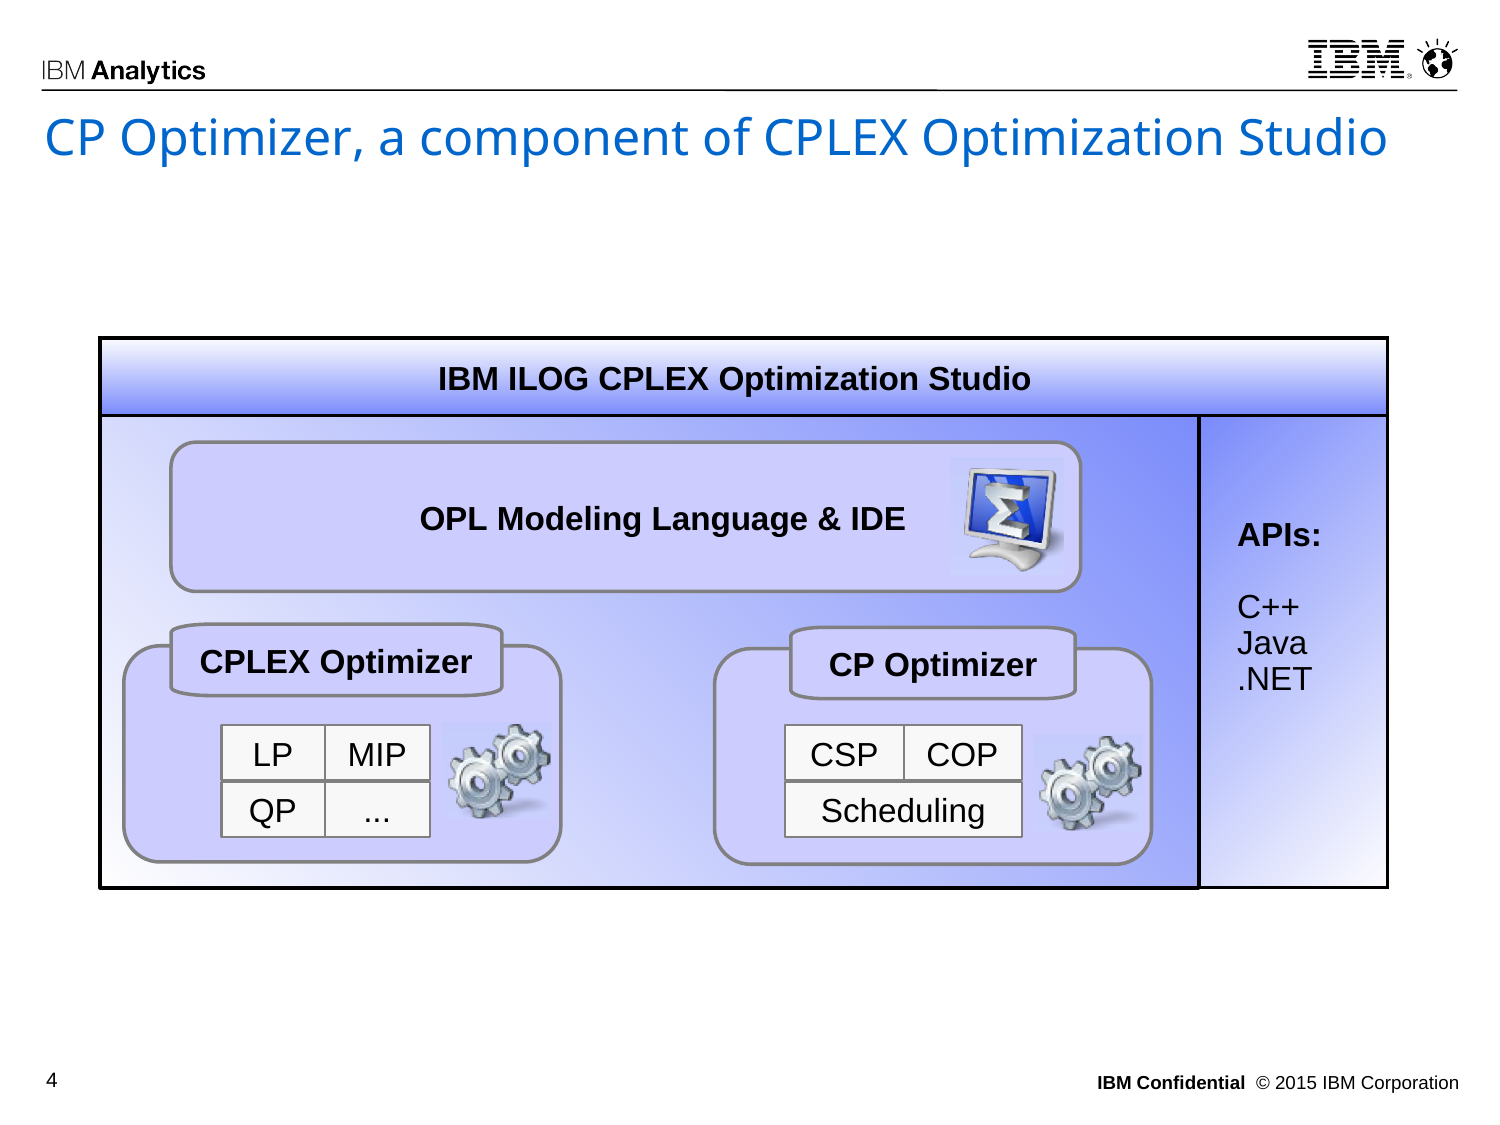

# CP Optimizer, a component of CPLEX Optimization Studio
IBM ILOG CPLEX Optimization Studio
OPL Modeling Language & IDE
APIs:
C++
Java
.NET
CPLEX Optimizer
CP Optimizer
LP
MIP
CSP
COP
QP
...
Scheduling